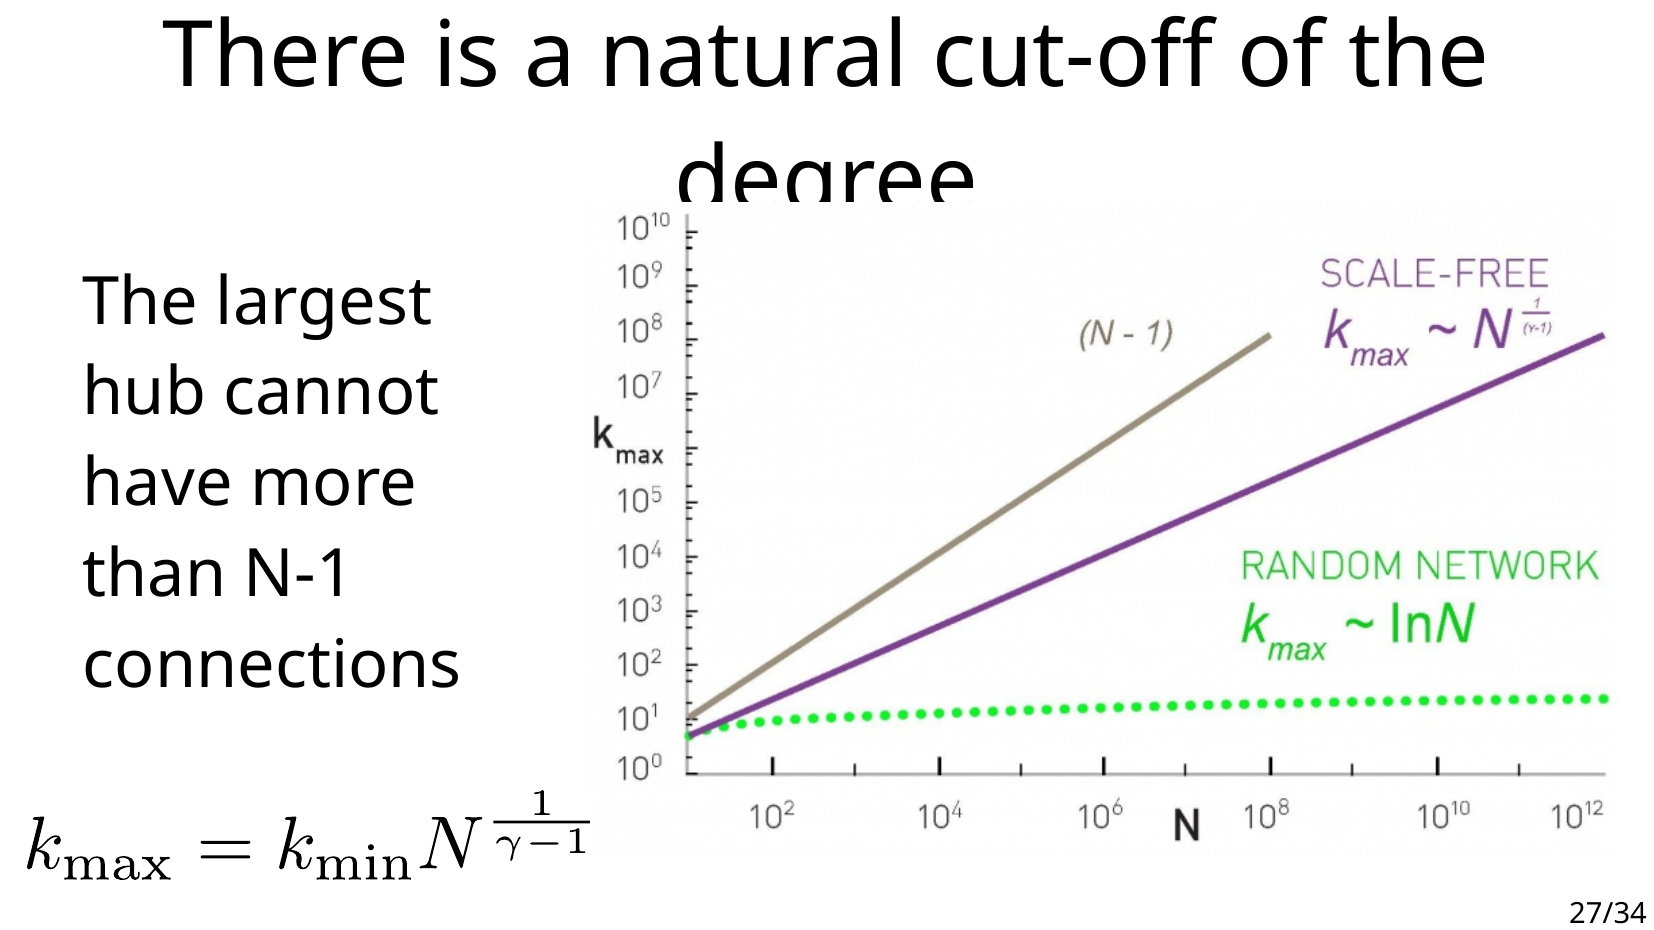

# There is a natural cut-off of the degree
The largest hub cannot have more than N-1 connections
27